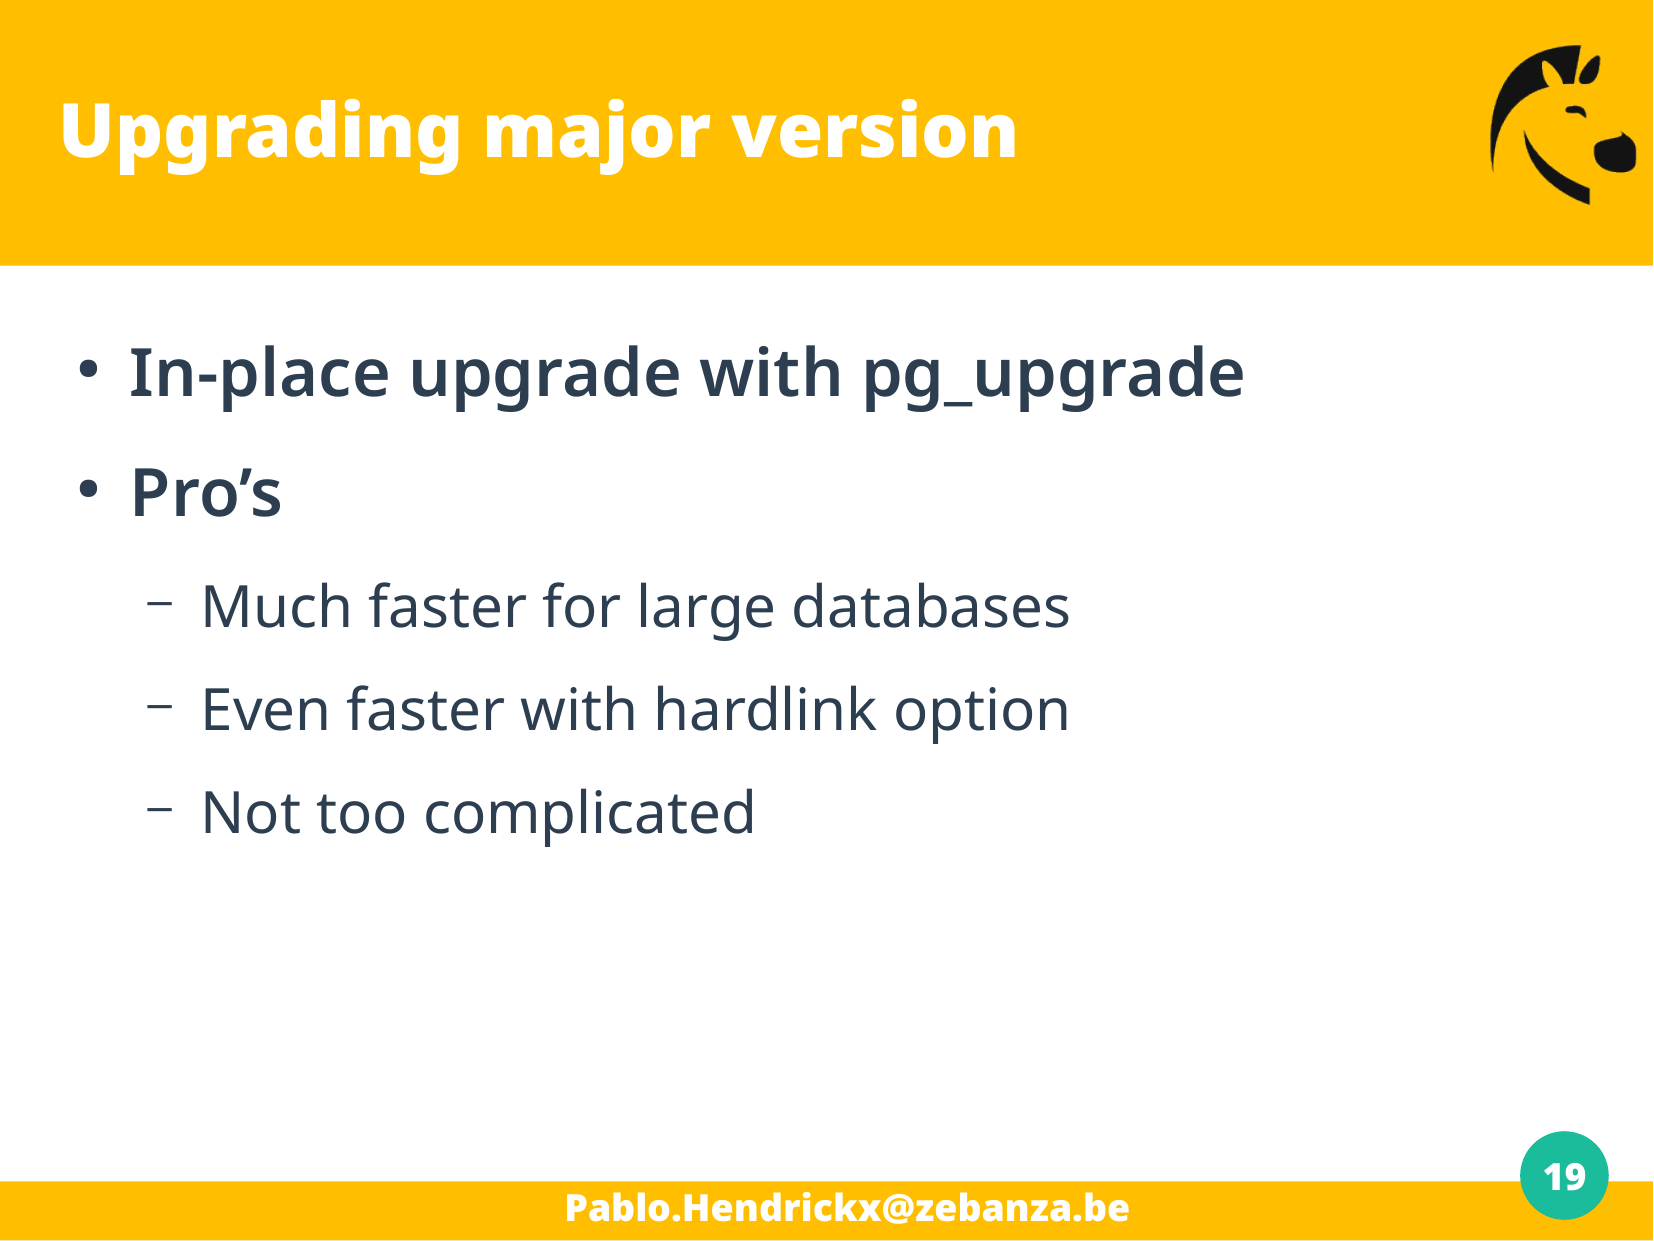

# Upgrading major version
In-place upgrade with pg_upgrade
Pro’s
Much faster for large databases
Even faster with hardlink option
Not too complicated
19
Pablo.Hendrickx@zebanza.be